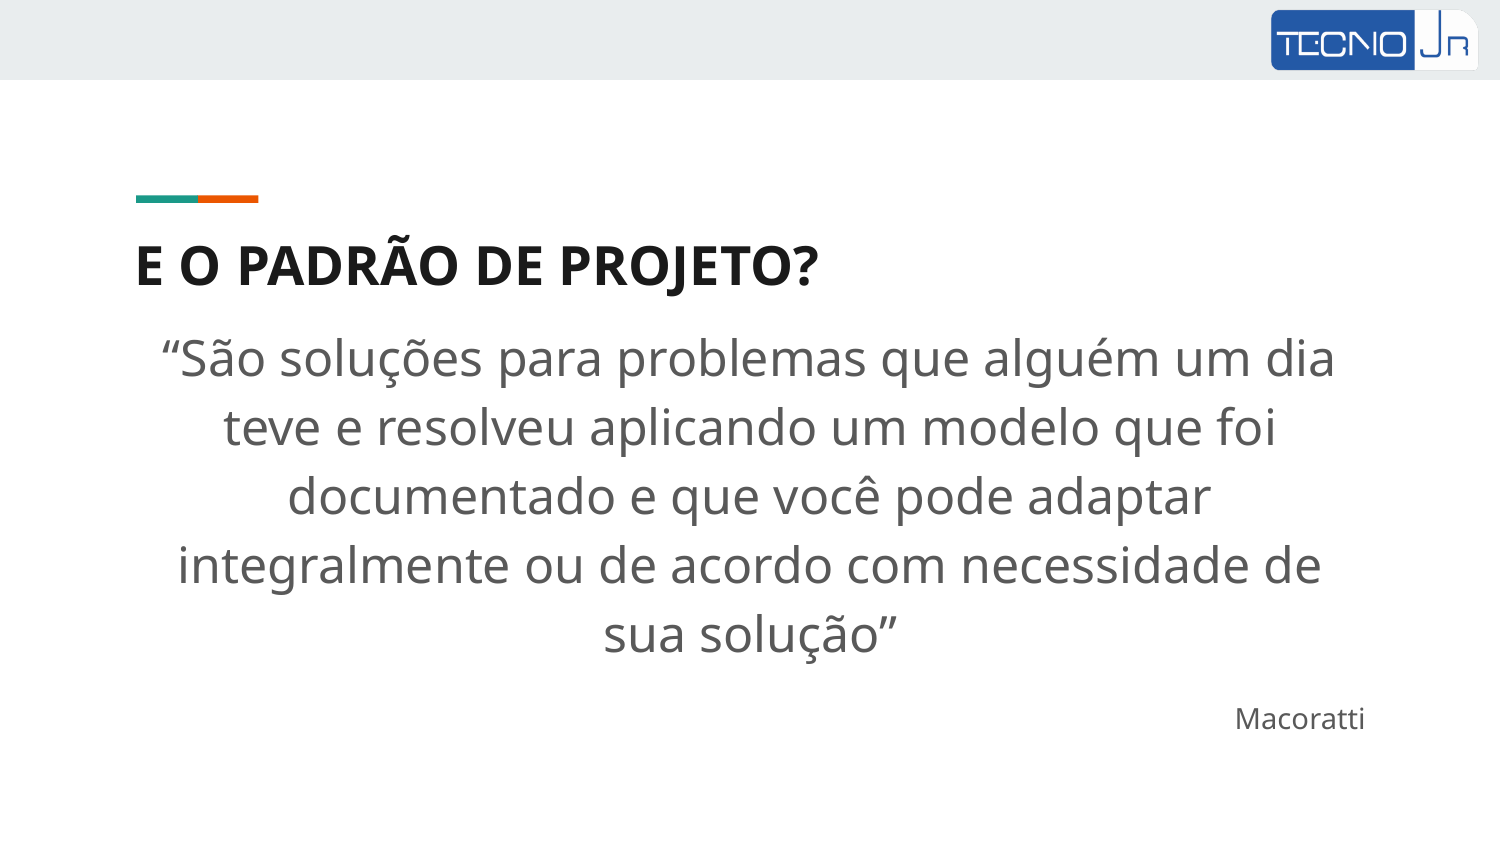

# E O PADRÃO DE PROJETO?
“São soluções para problemas que alguém um dia teve e resolveu aplicando um modelo que foi documentado e que você pode adaptar integralmente ou de acordo com necessidade de sua solução”
Macoratti